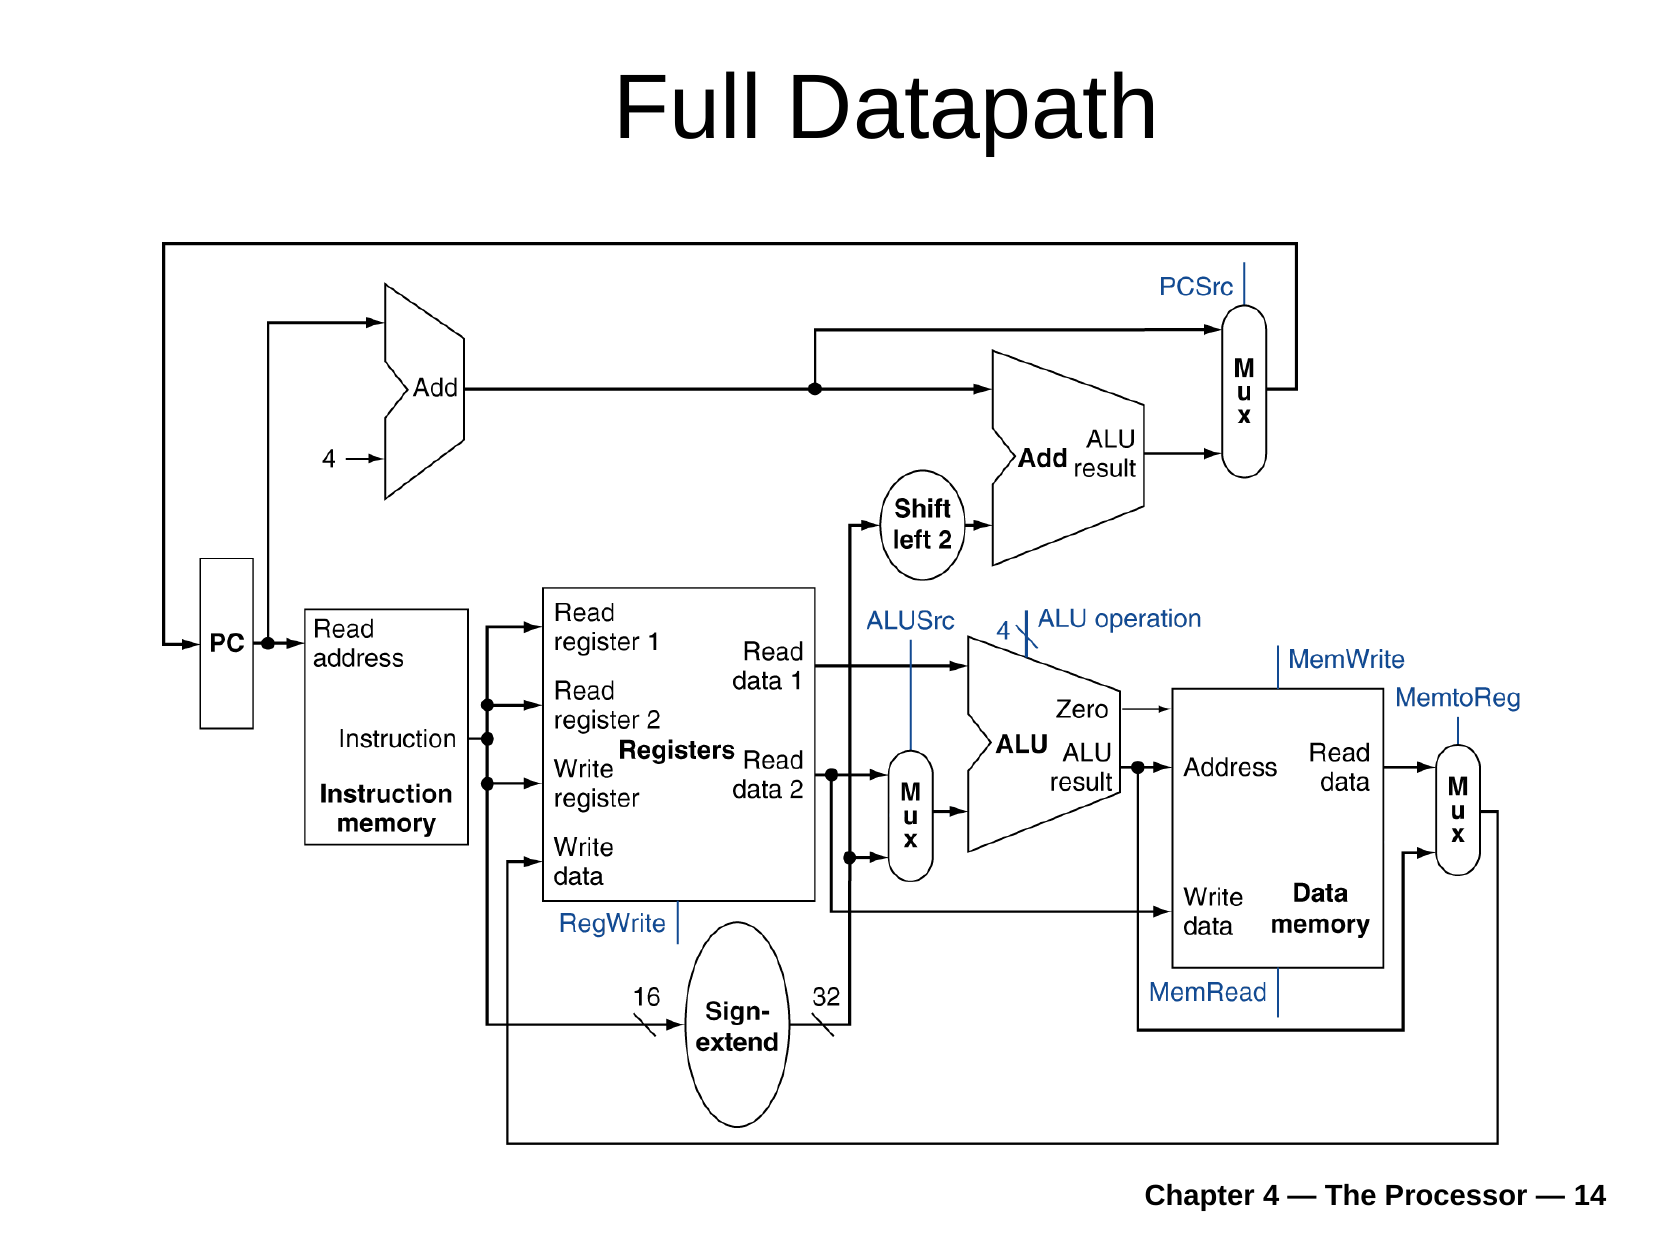

# Full Datapath
Chapter 4 — The Processor —